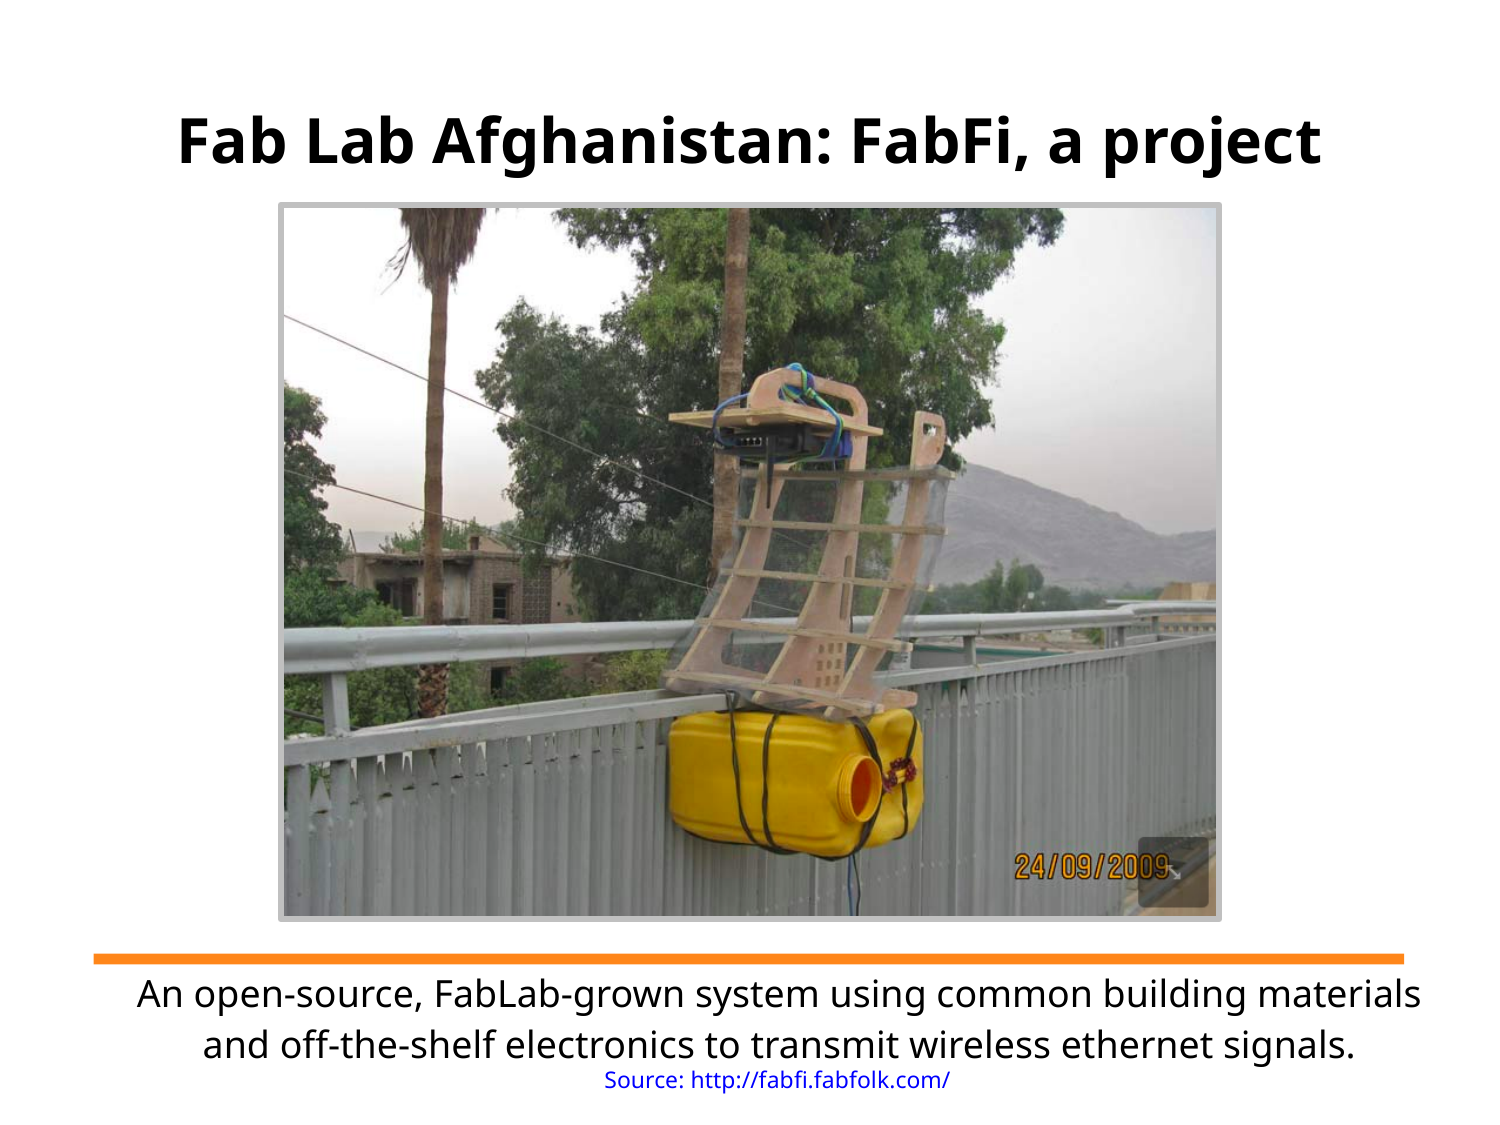

# Fab Lab Afghanistan: FabFi, a project
An open-source, FabLab-grown system using common building materials and off-the-shelf electronics to transmit wireless ethernet signals.
Source: http://fabfi.fabfolk.com/